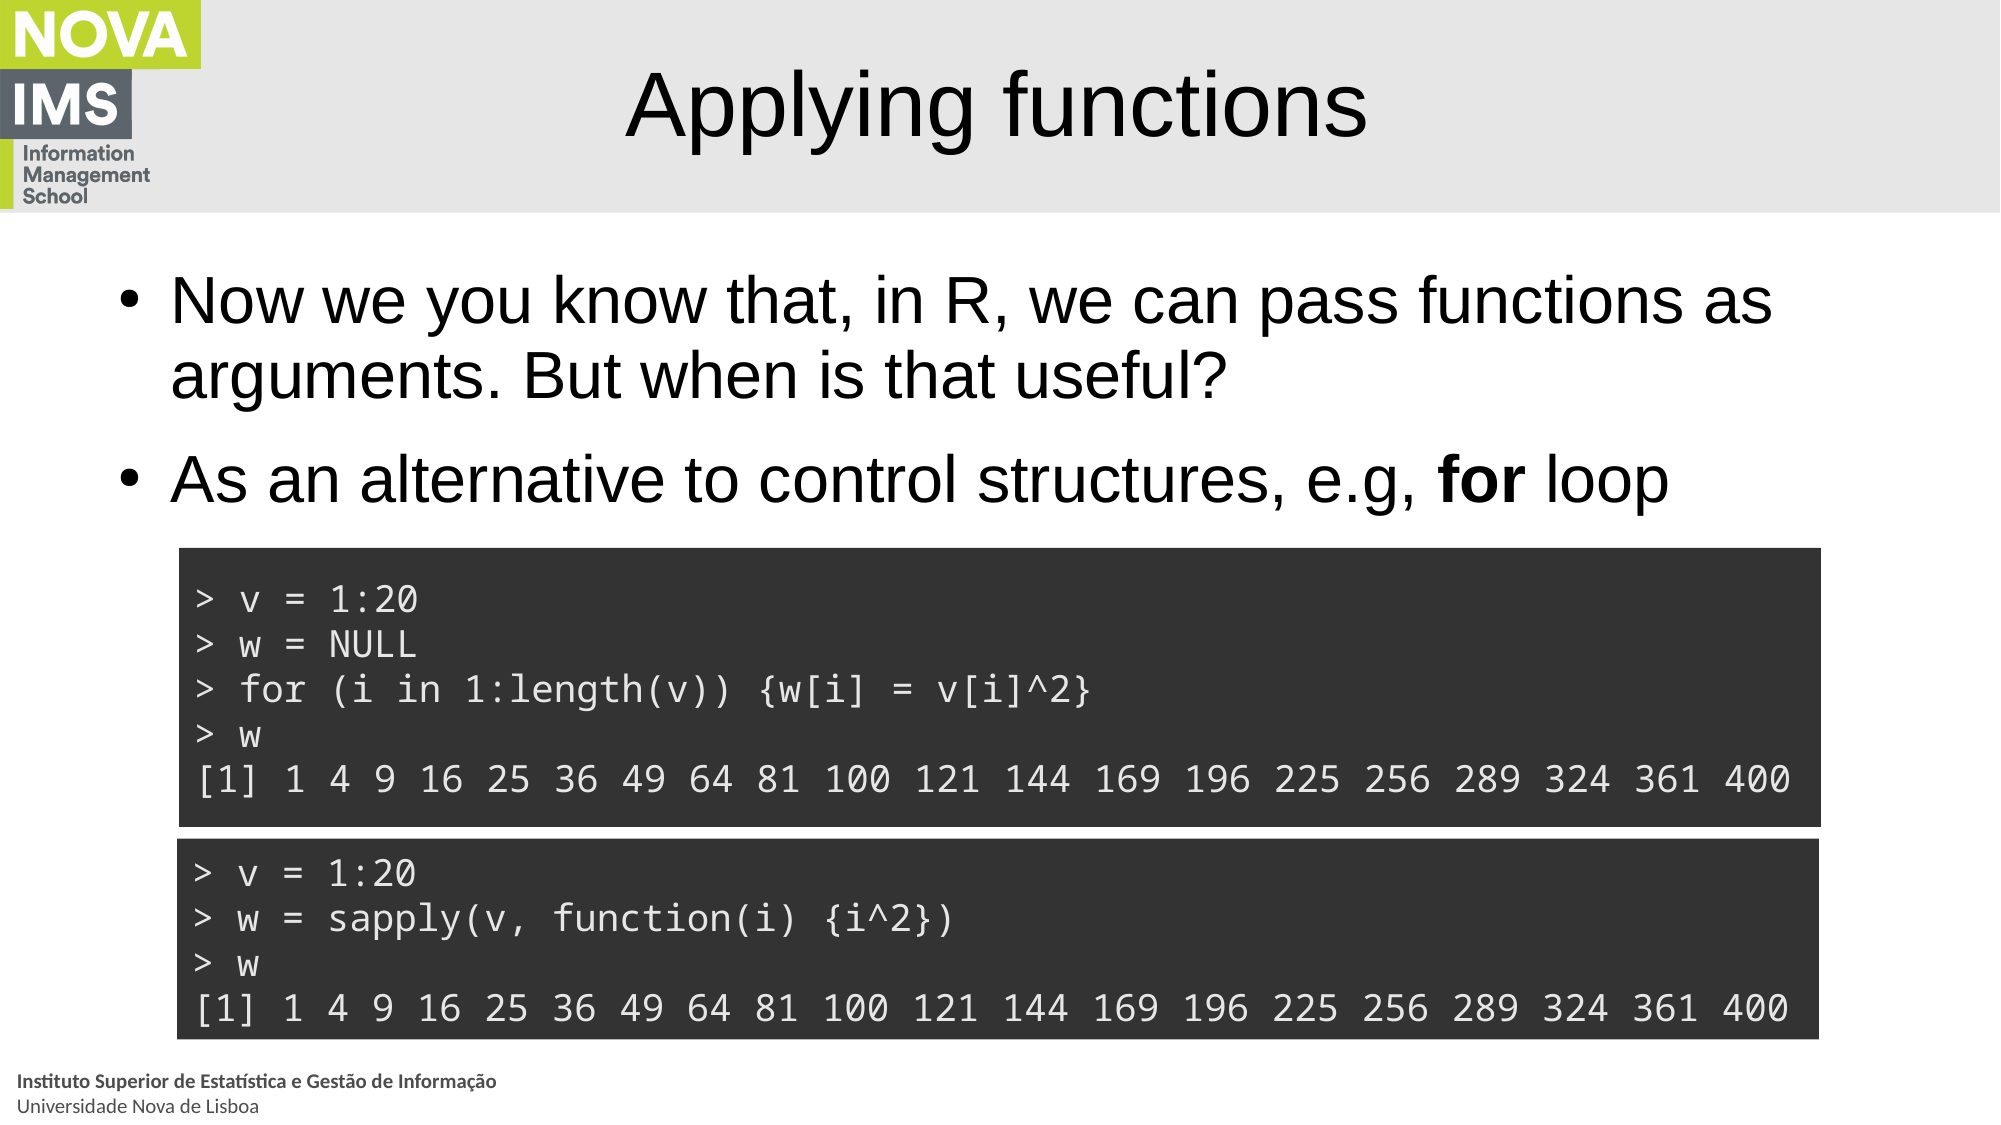

# Applying functions
Now we you know that, in R, we can pass functions as arguments. But when is that useful?
As an alternative to control structures, e.g, for loop
> v = 1:20
> w = NULL
> for (i in 1:length(v)) {w[i] = v[i]^2}
> w
[1] 1 4 9 16 25 36 49 64 81 100 121 144 169 196 225 256 289 324 361 400
> v = 1:20
> w = sapply(v, function(i) {i^2})
> w
[1] 1 4 9 16 25 36 49 64 81 100 121 144 169 196 225 256 289 324 361 400